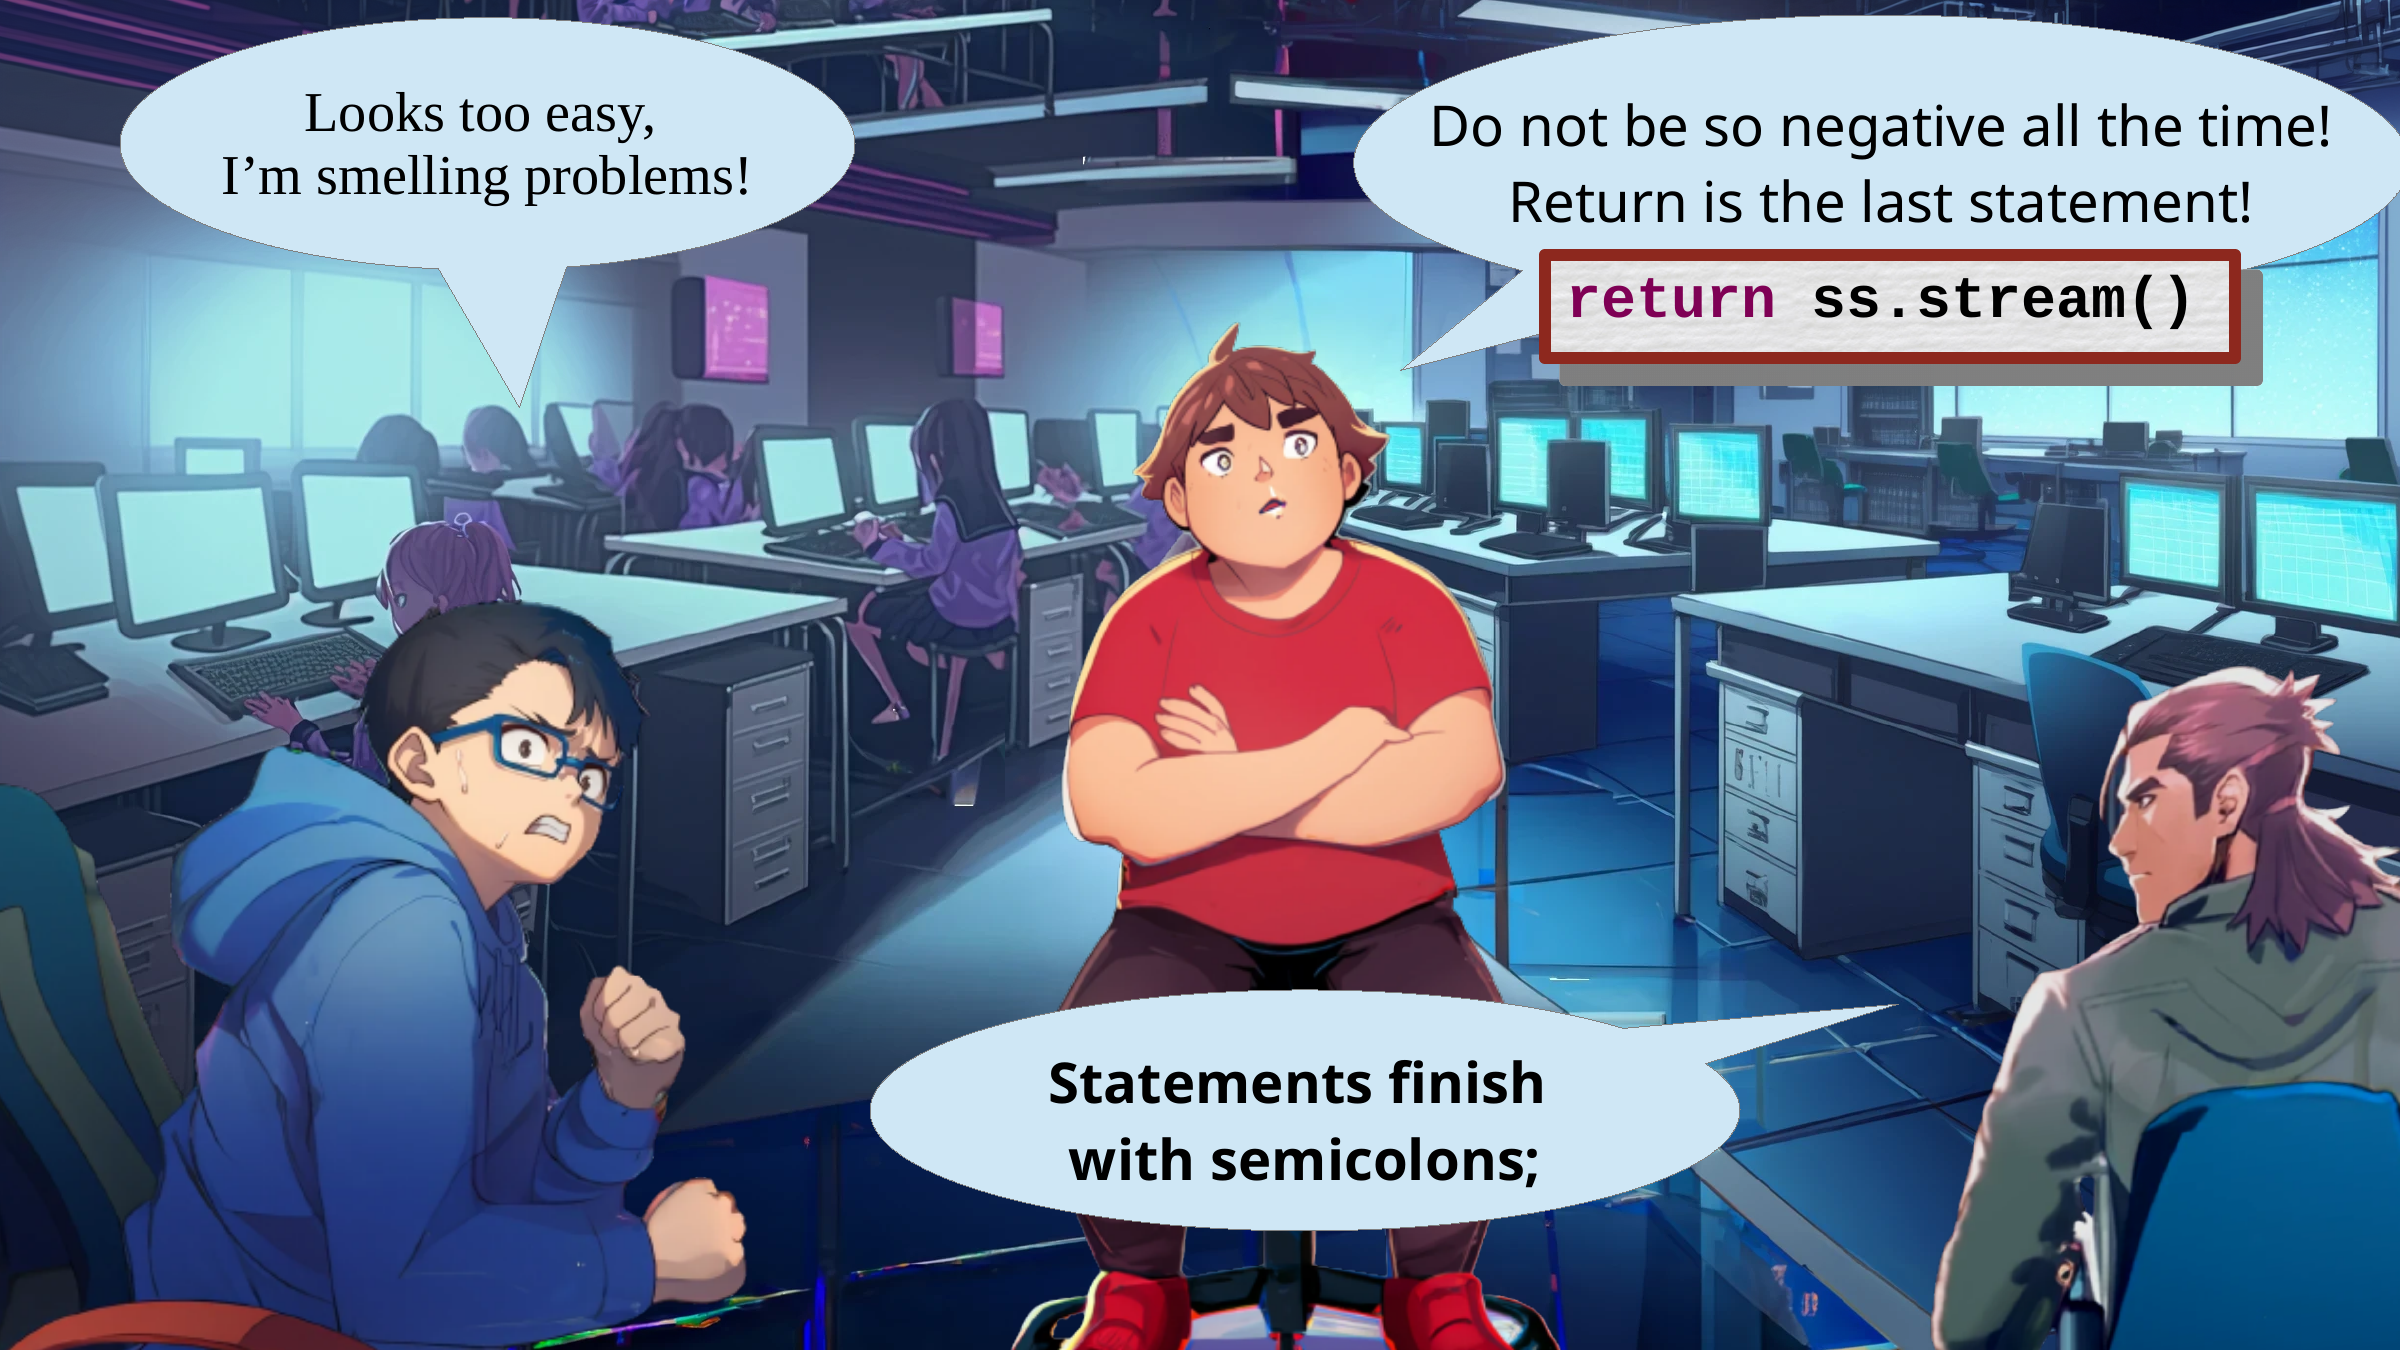

Do not be so negative all the time!
Return is the last statement!
Looks too easy,
I’m smelling problems!
return ss.stream()
Statements finish
with semicolons;